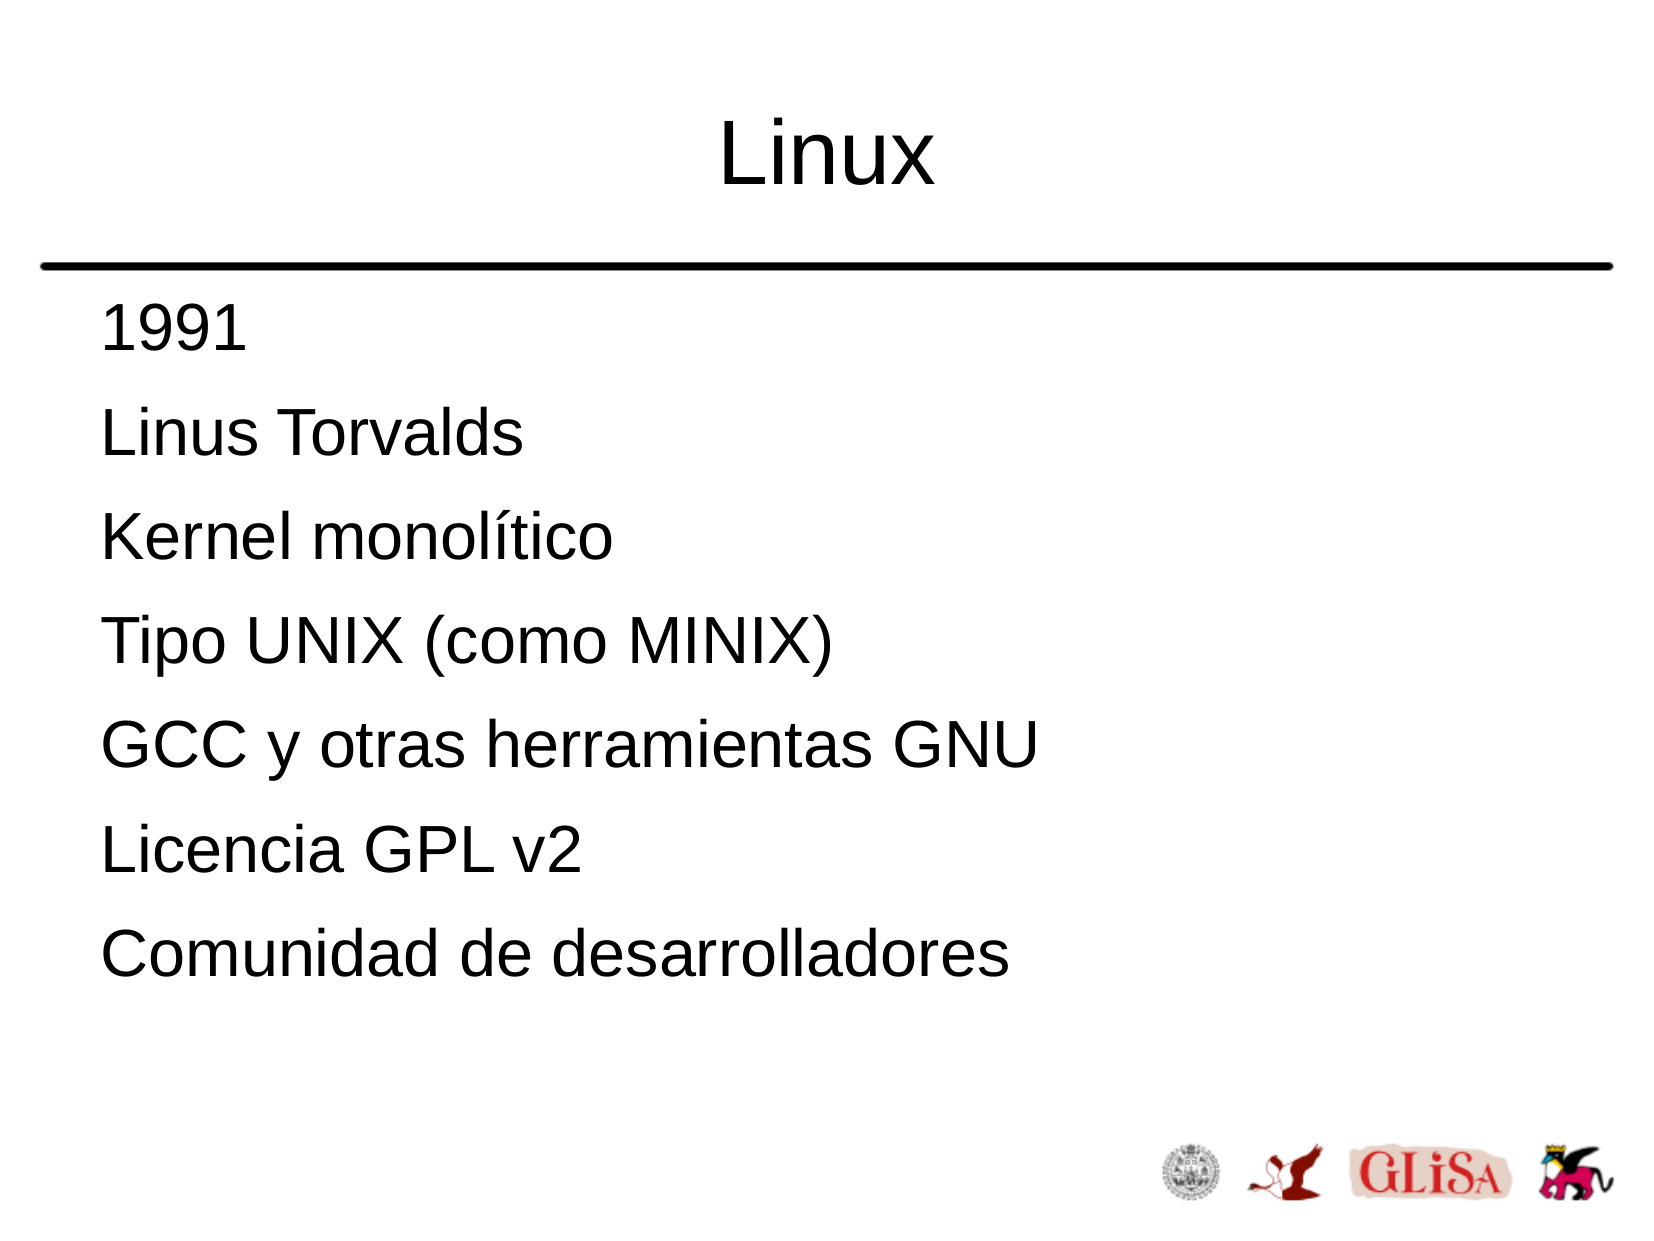

# Linux
1991
Linus Torvalds
Kernel monolítico
Tipo UNIX (como MINIX)
GCC y otras herramientas GNU
Licencia GPL v2
Comunidad de desarrolladores